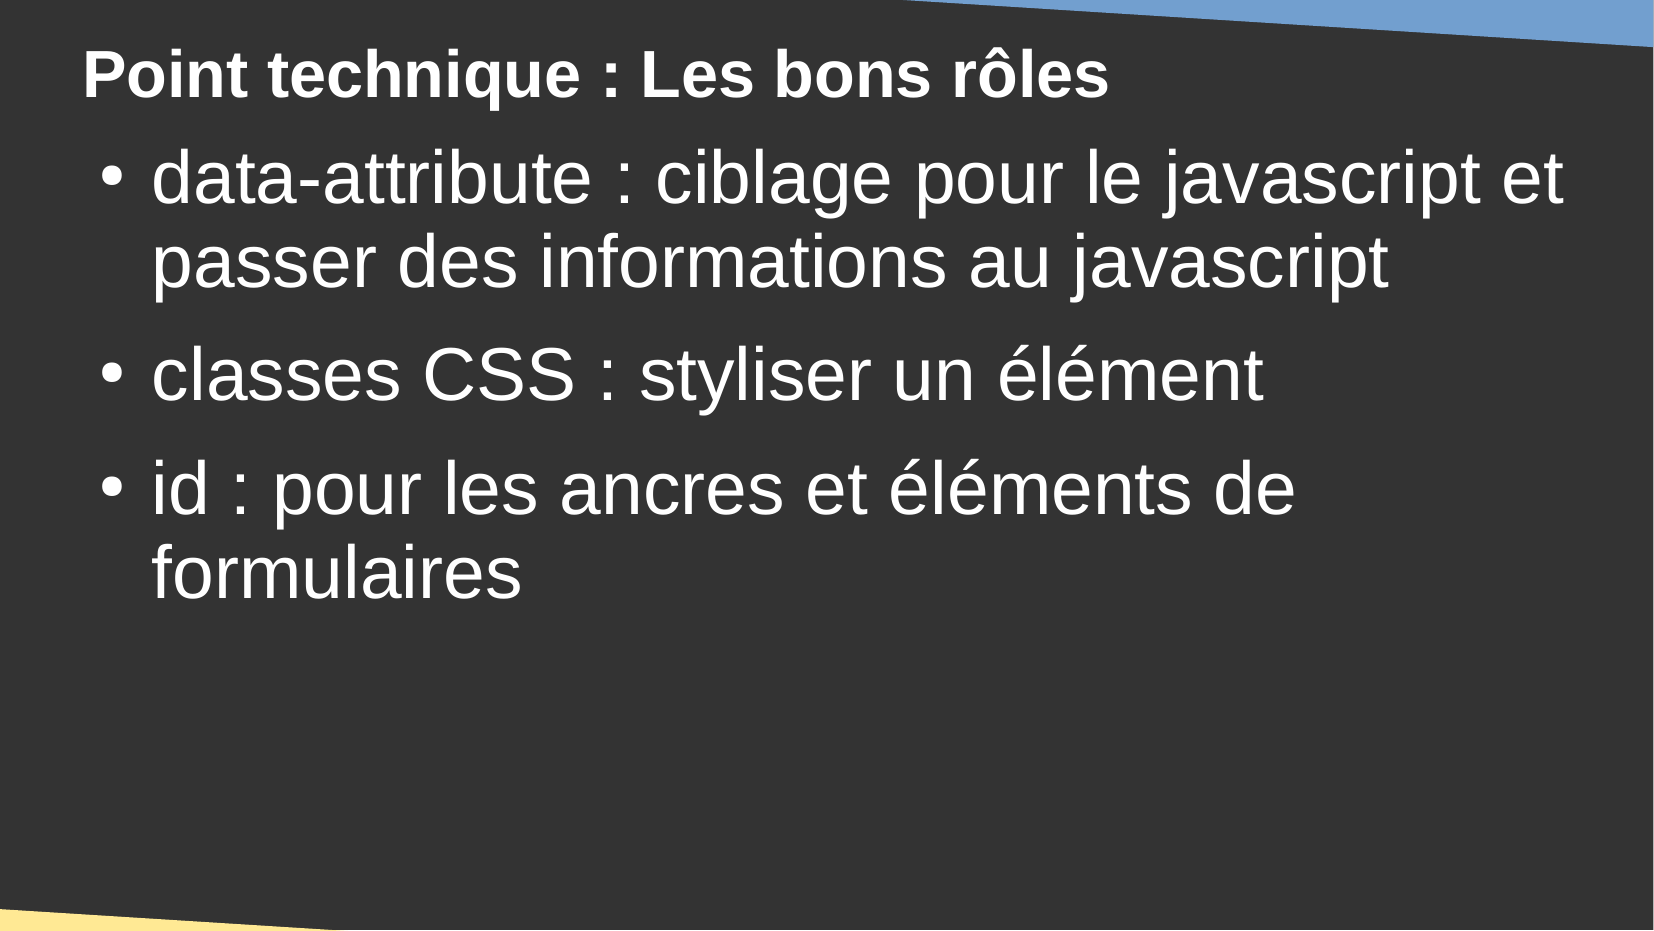

# Point technique : Les bons rôles
data-attribute : ciblage pour le javascript et passer des informations au javascript
classes CSS : styliser un élément
id : pour les ancres et éléments de formulaires